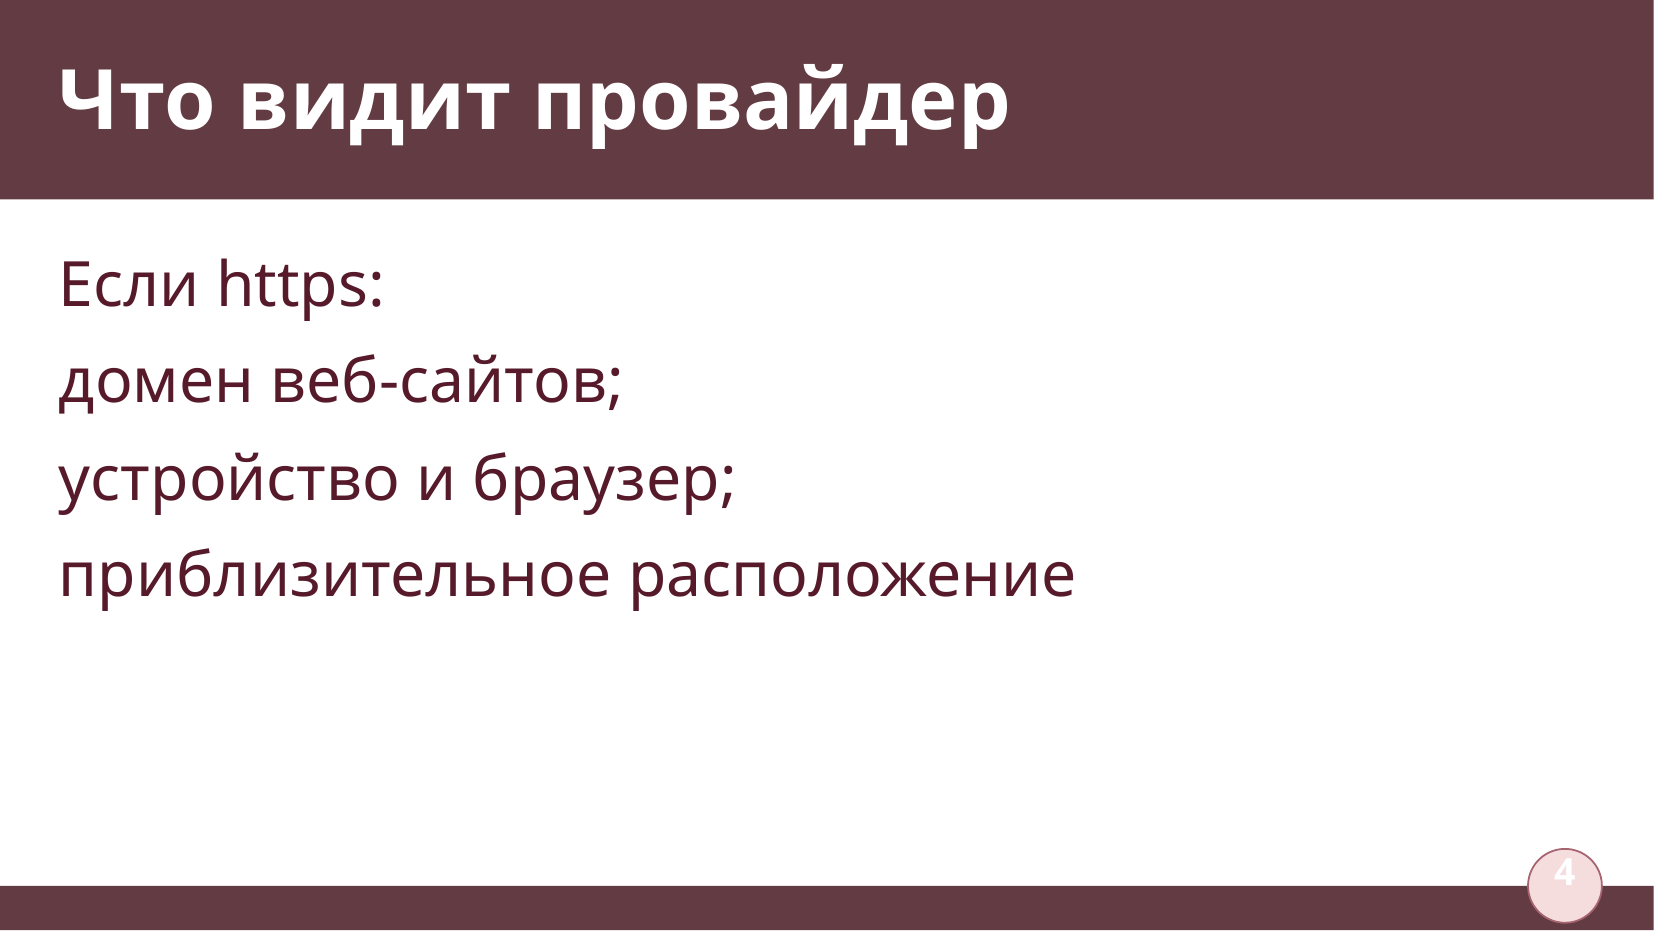

# Что видит провайдер
Если https:
домен веб-сайтов;
устройство и браузер;
приблизительное расположение